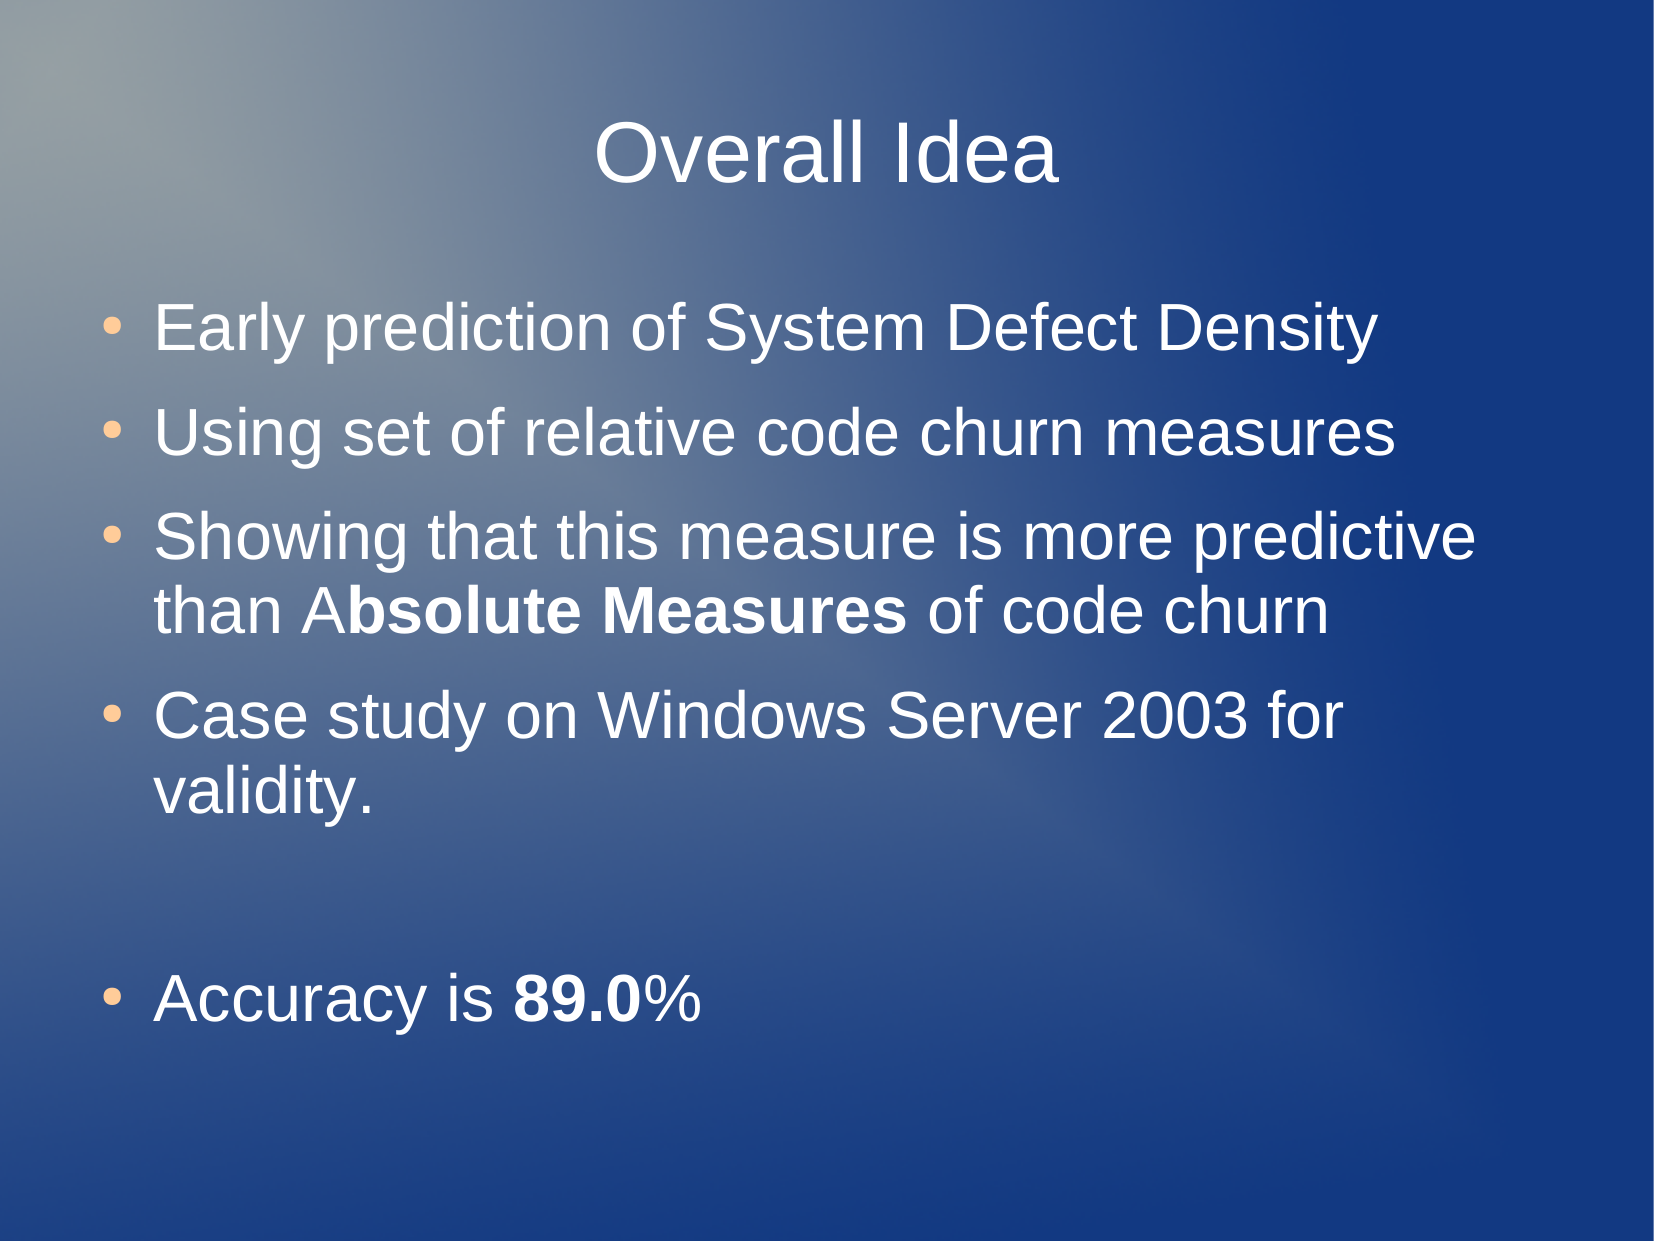

# Overall Idea
Early prediction of System Defect Density
Using set of relative code churn measures
Showing that this measure is more predictive than Absolute Measures of code churn
Case study on Windows Server 2003 for validity.
Accuracy is 89.0%